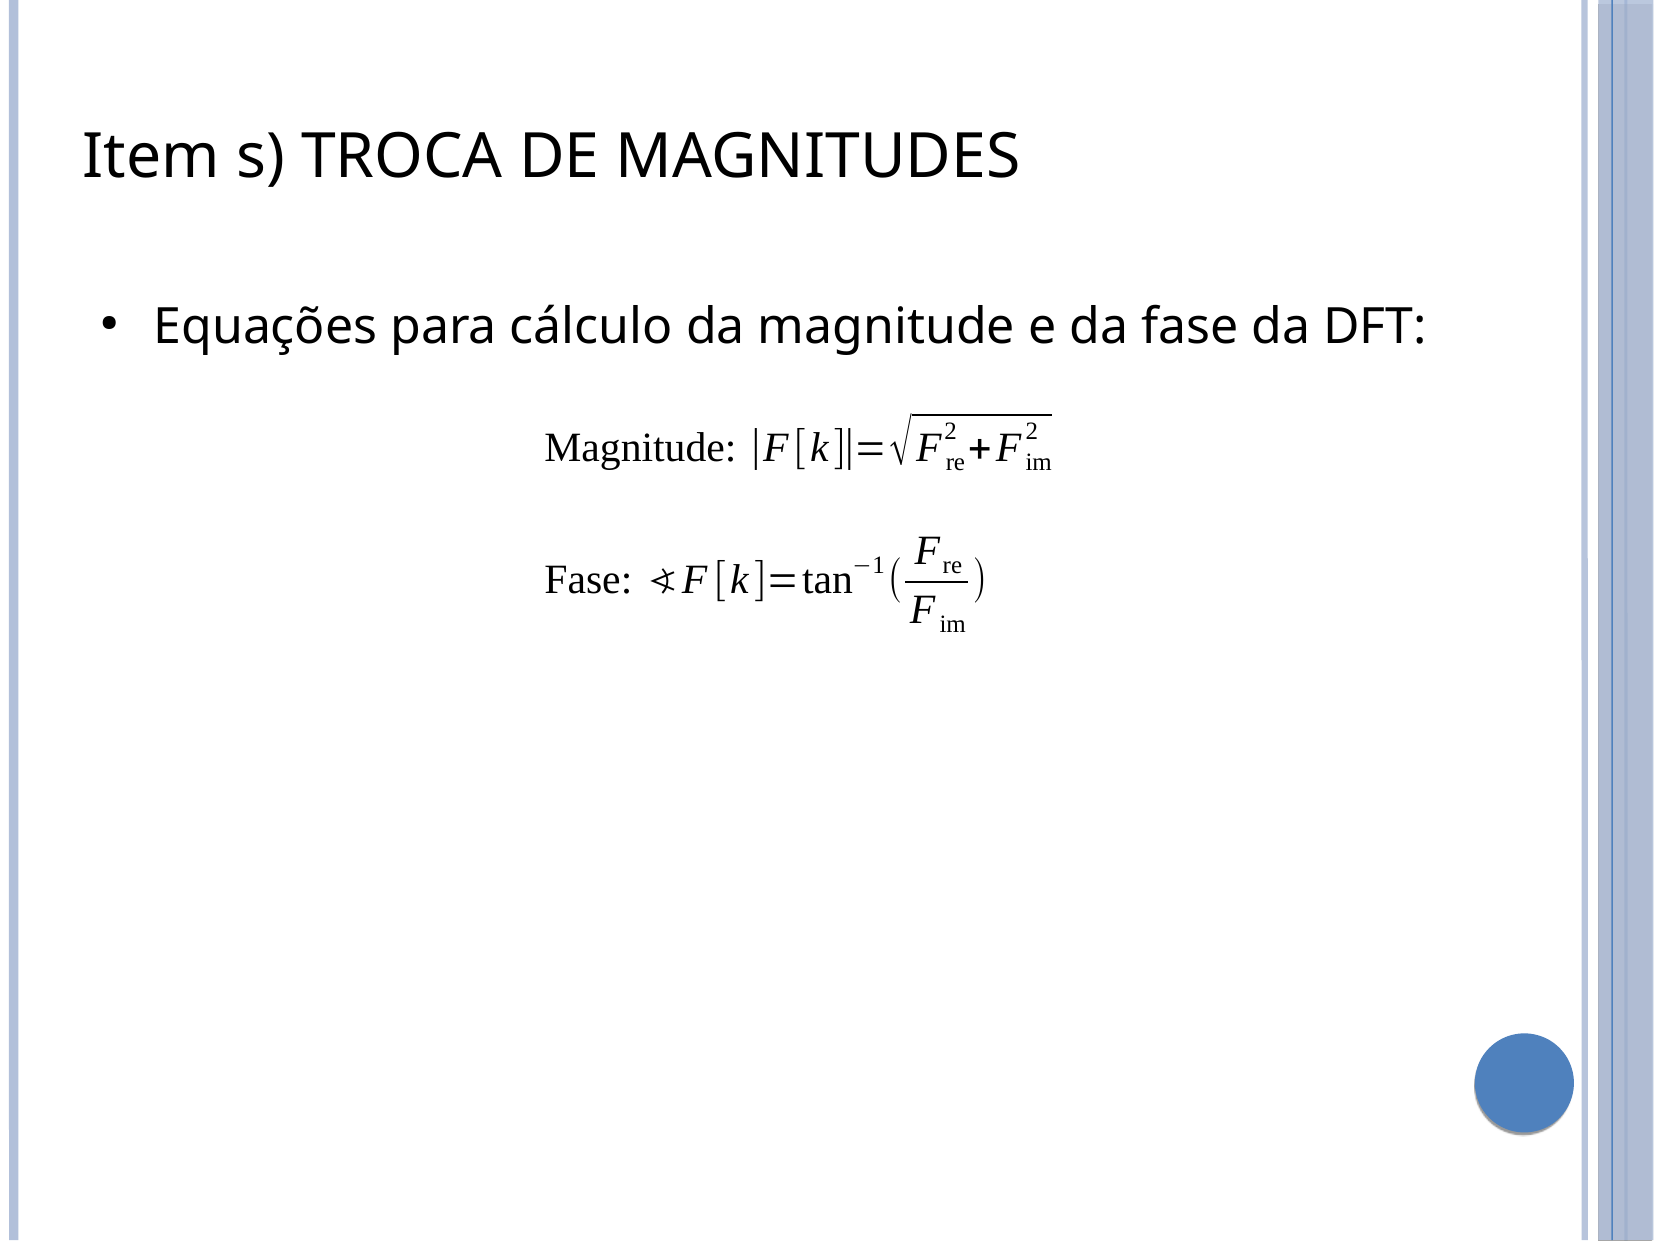

# Item s) TROCA DE MAGNITUDES
Equações para cálculo da magnitude e da fase da DFT: